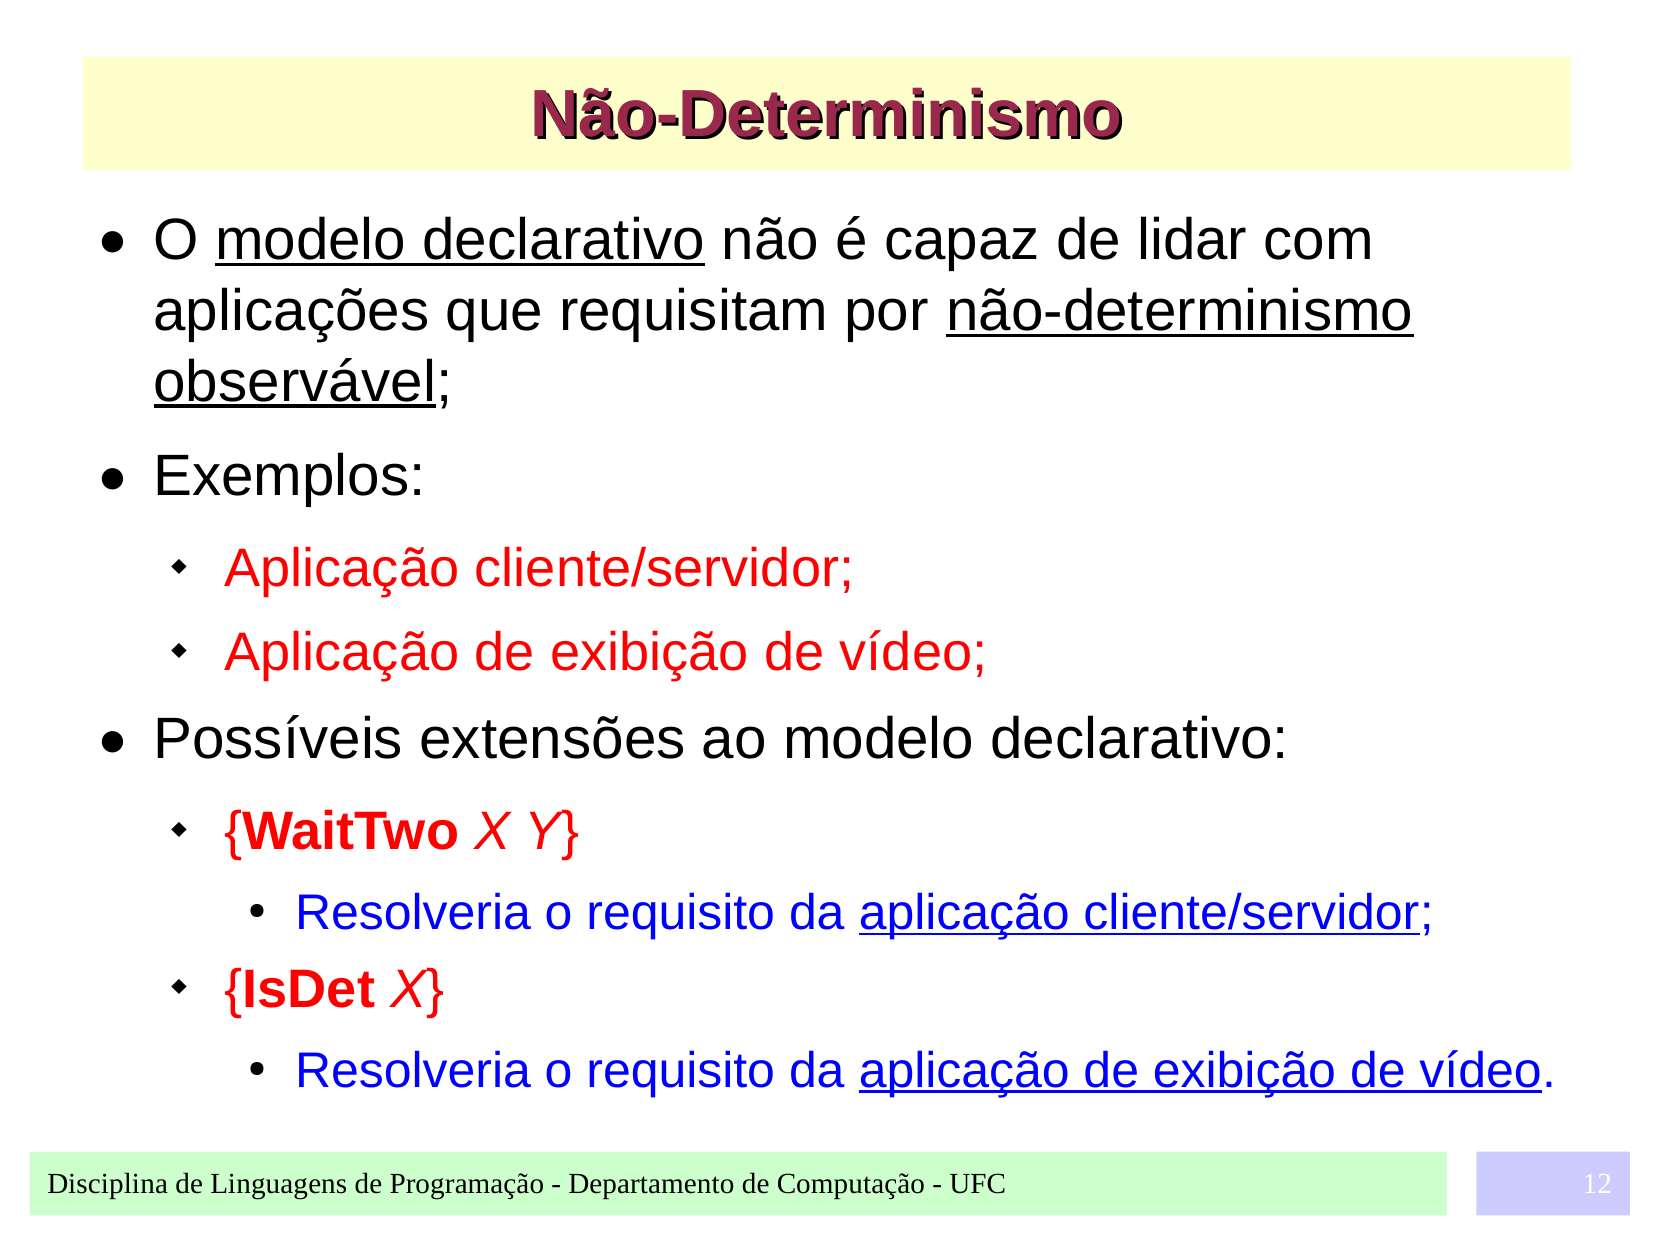

# Não-Determinismo
O modelo declarativo não é capaz de lidar com aplicações que requisitam por não-determinismo observável;
Exemplos:
Aplicação cliente/servidor;
Aplicação de exibição de vídeo;
Possíveis extensões ao modelo declarativo:
{WaitTwo X Y}
Resolveria o requisito da aplicação cliente/servidor;
{IsDet X}
Resolveria o requisito da aplicação de exibição de vídeo.
Disciplina de Linguagens de Programação - Departamento de Computação - UFC
12